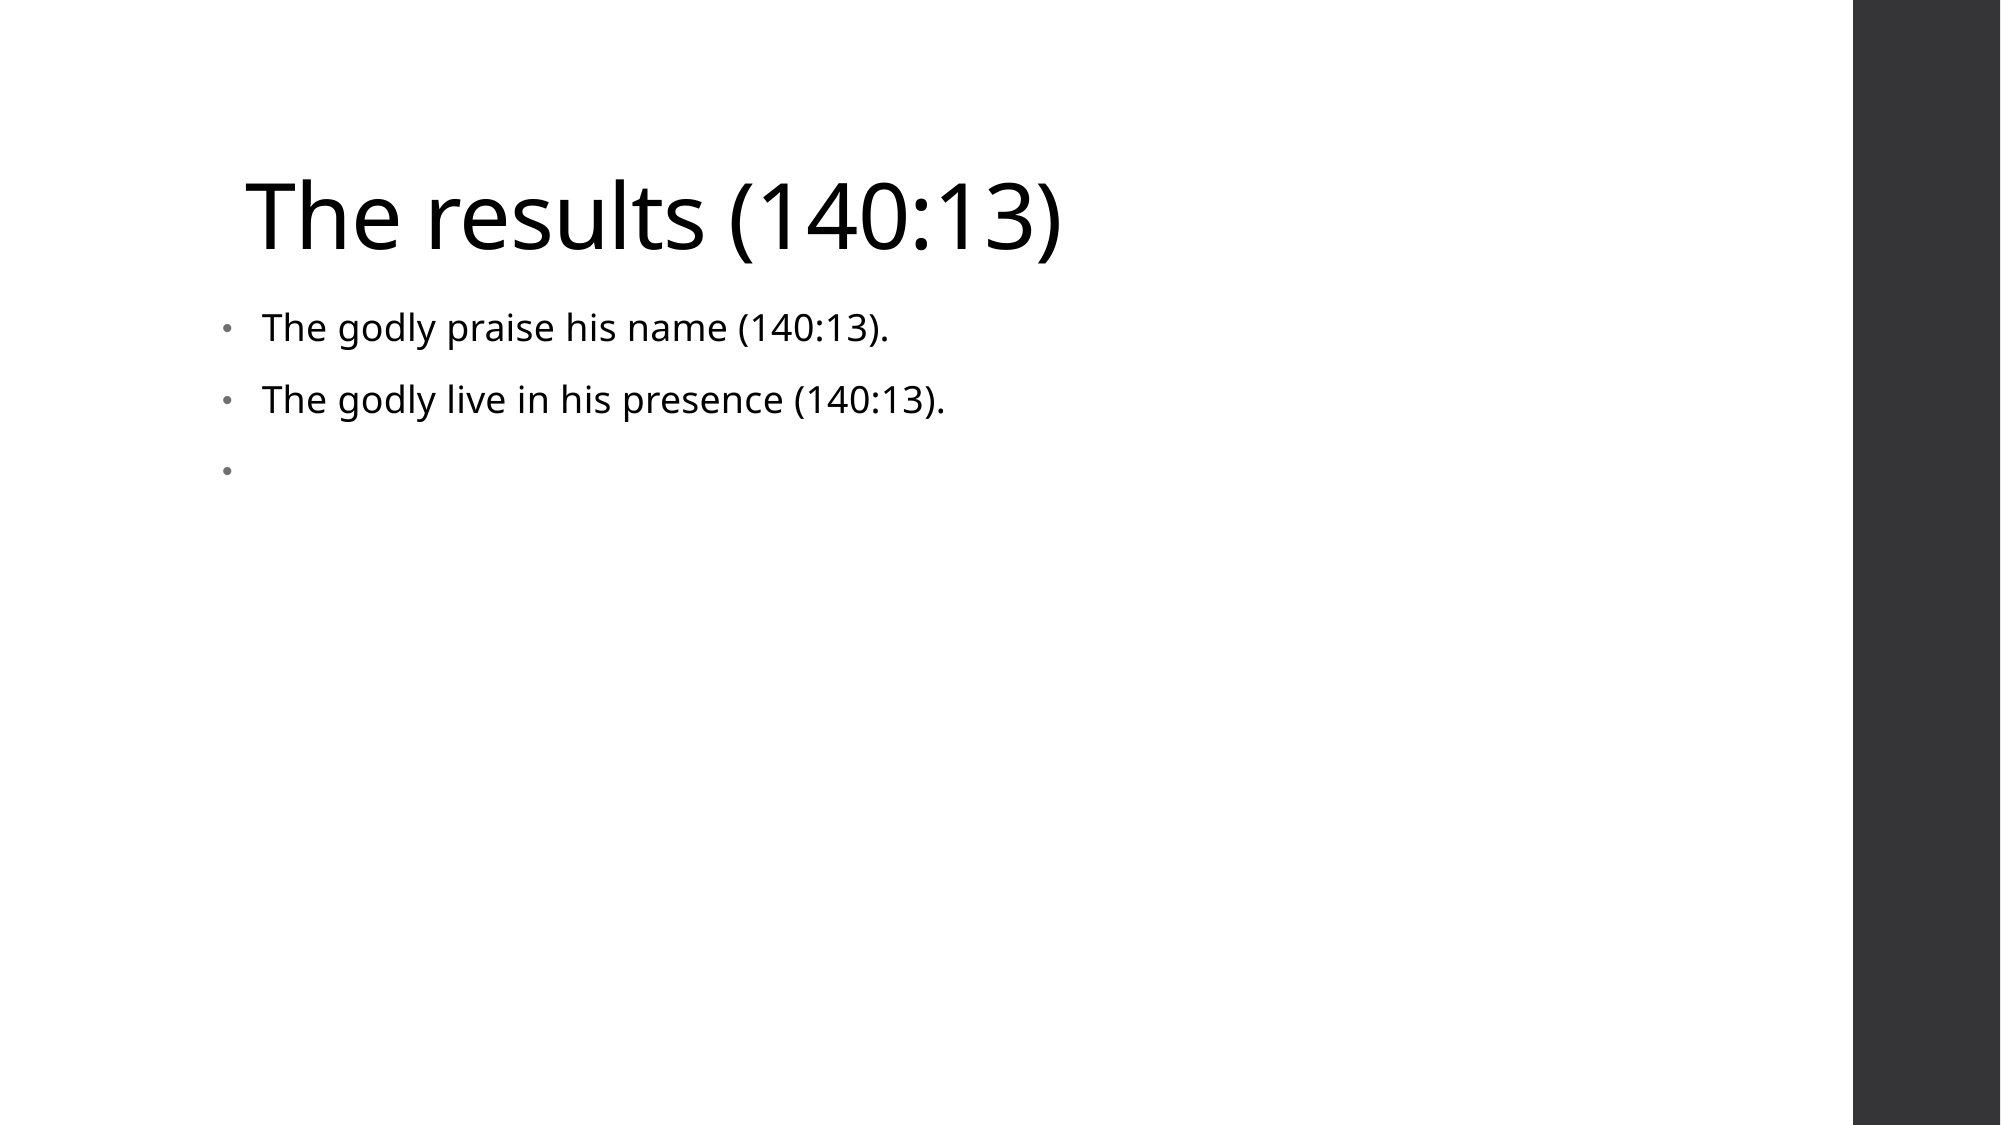

# The results (140:13)
 The godly praise his name (140:13).
 The godly live in his presence (140:13).